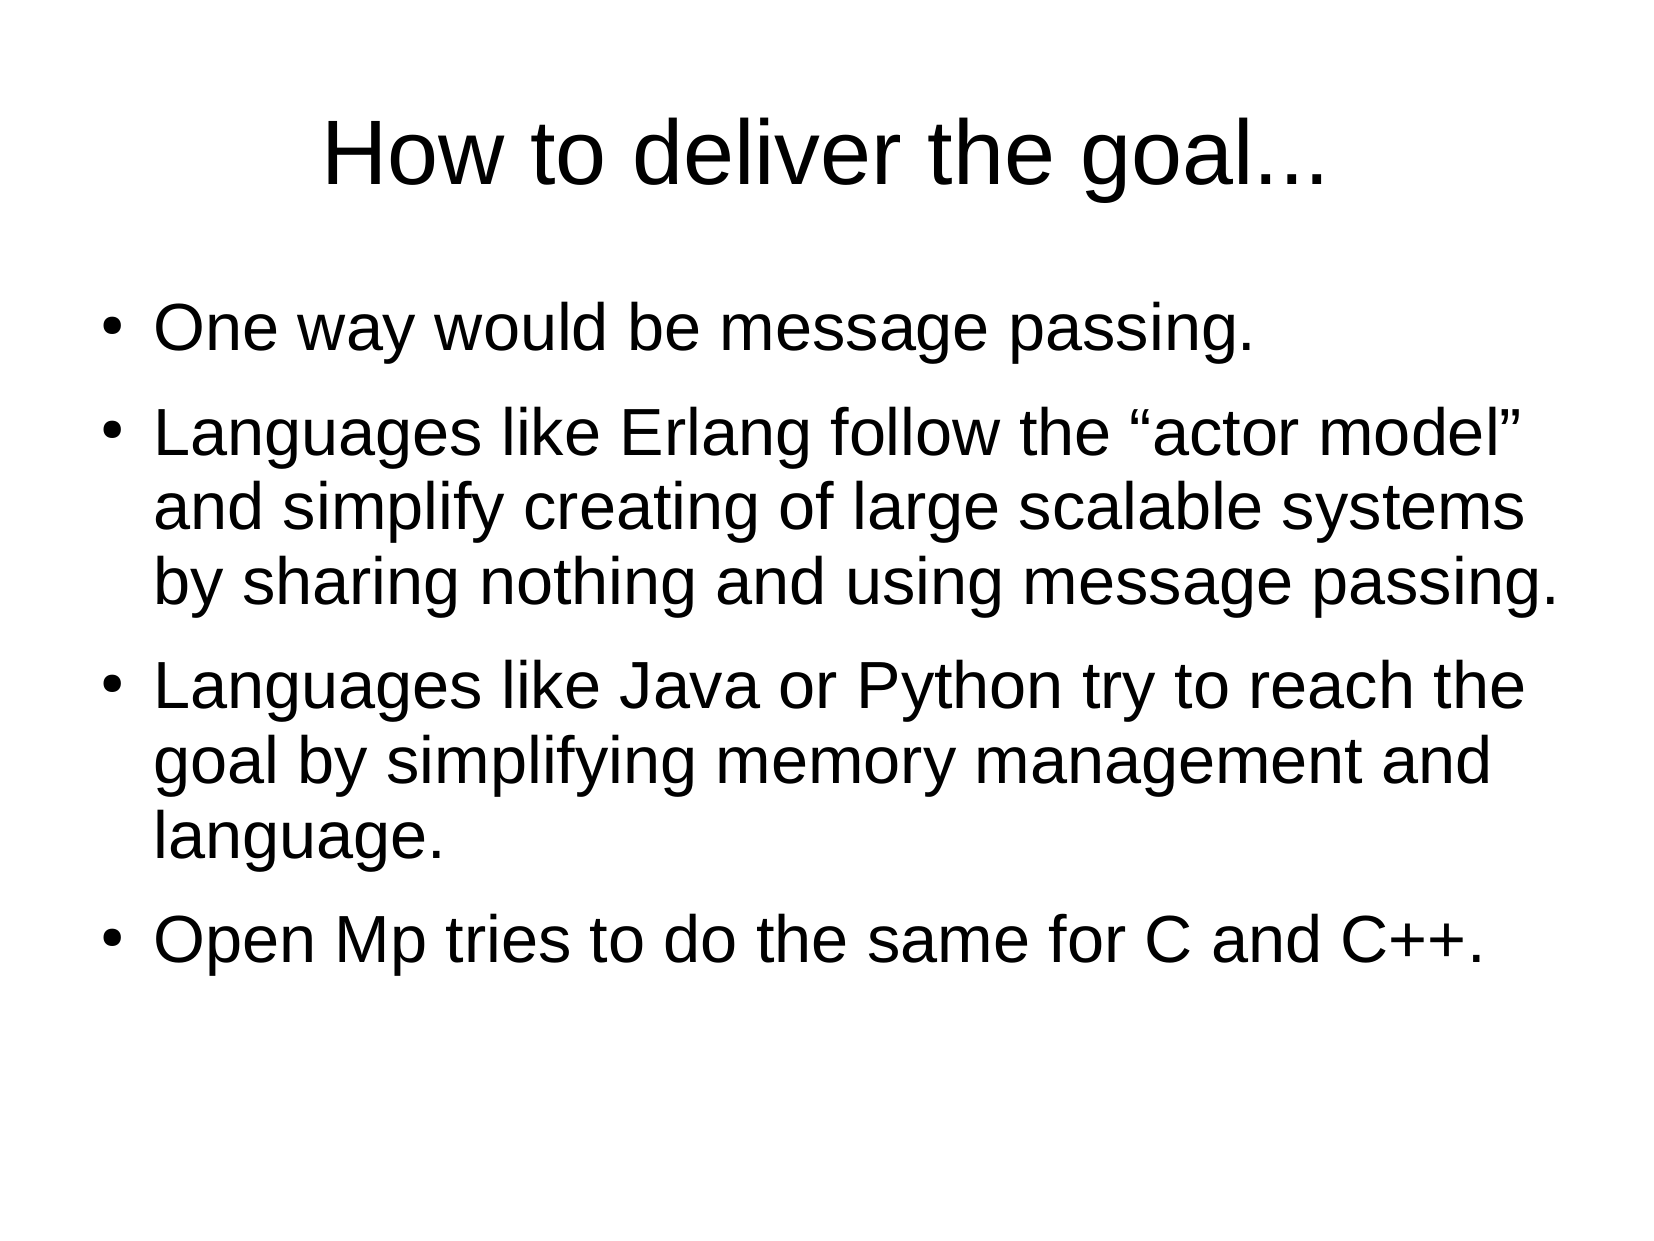

# How to deliver the goal...
One way would be message passing.
Languages like Erlang follow the “actor model” and simplify creating of large scalable systems by sharing nothing and using message passing.
Languages like Java or Python try to reach the goal by simplifying memory management and language.
Open Mp tries to do the same for C and C++.